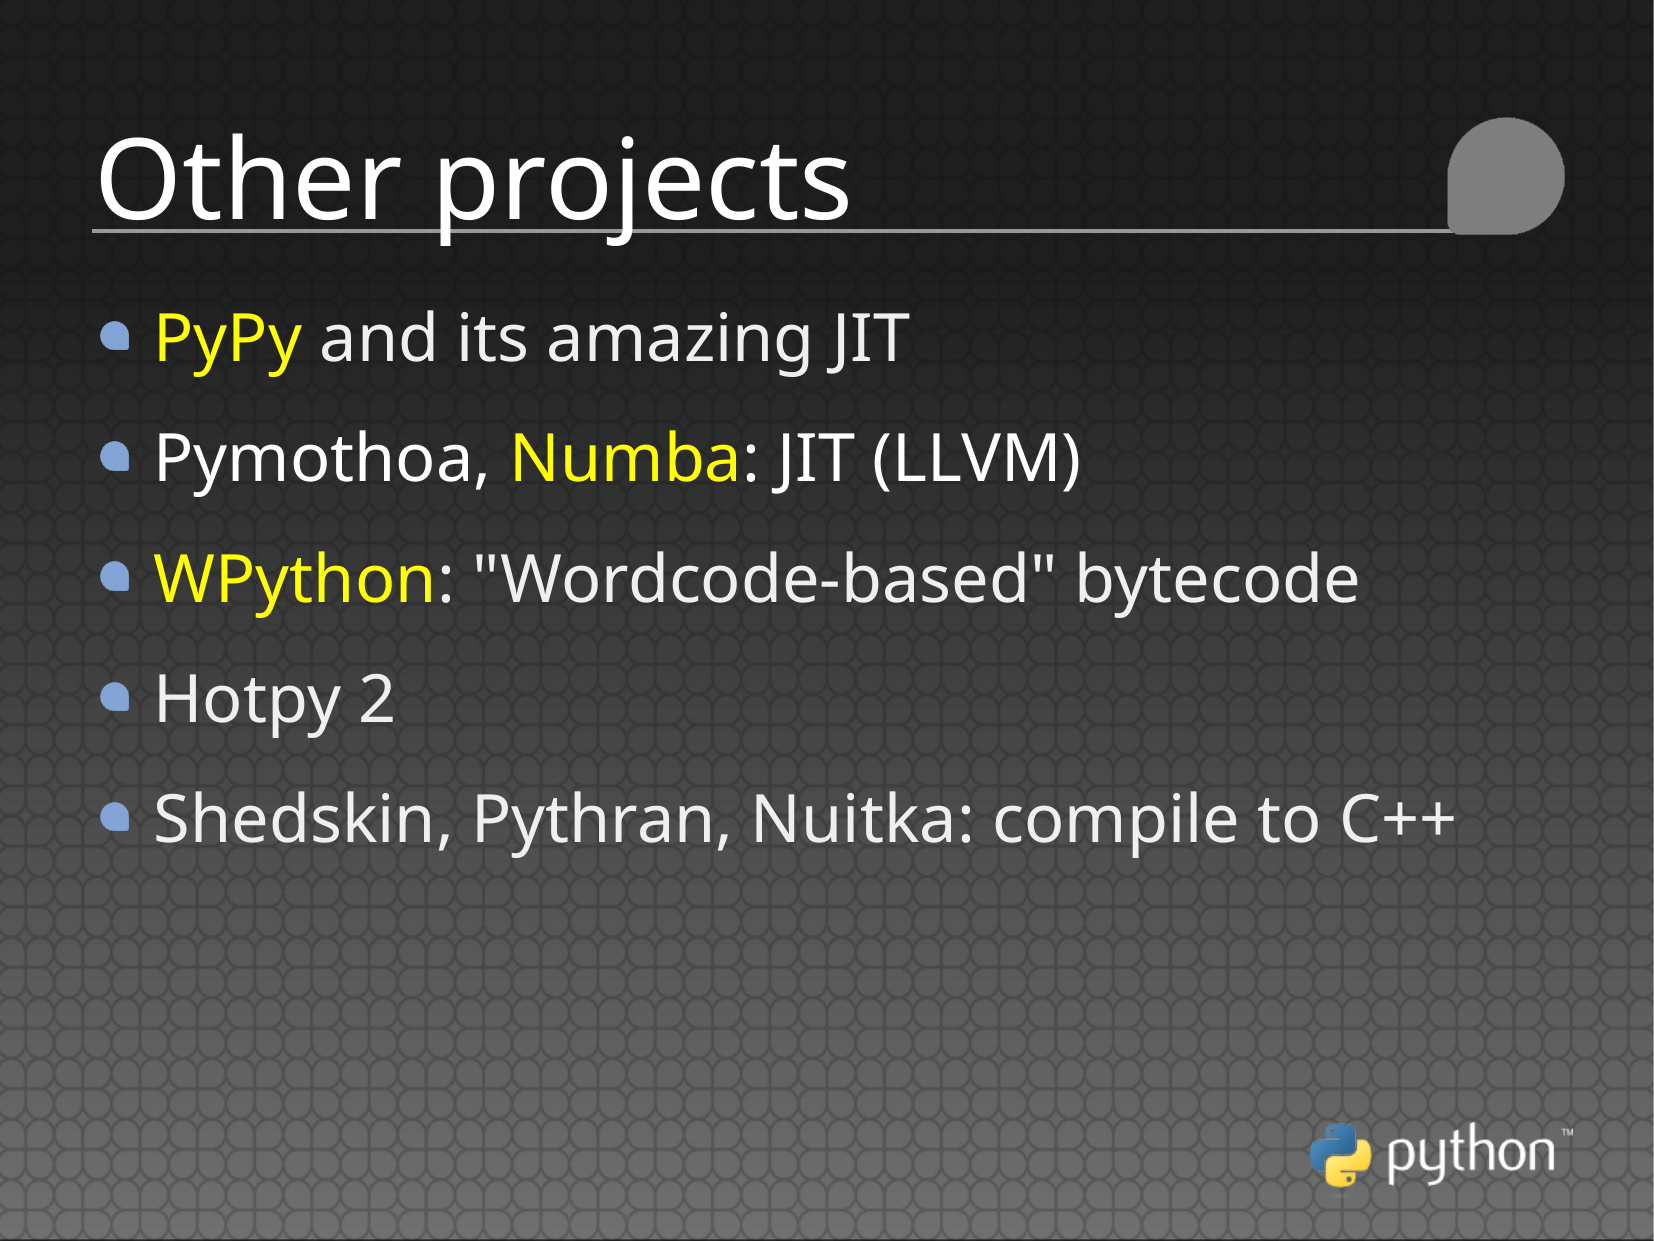

Other projects
# PyPy and its amazing JIT
Pymothoa, Numba: JIT (LLVM)
WPython: "Wordcode-based" bytecode
Hotpy 2
Shedskin, Pythran, Nuitka: compile to C++